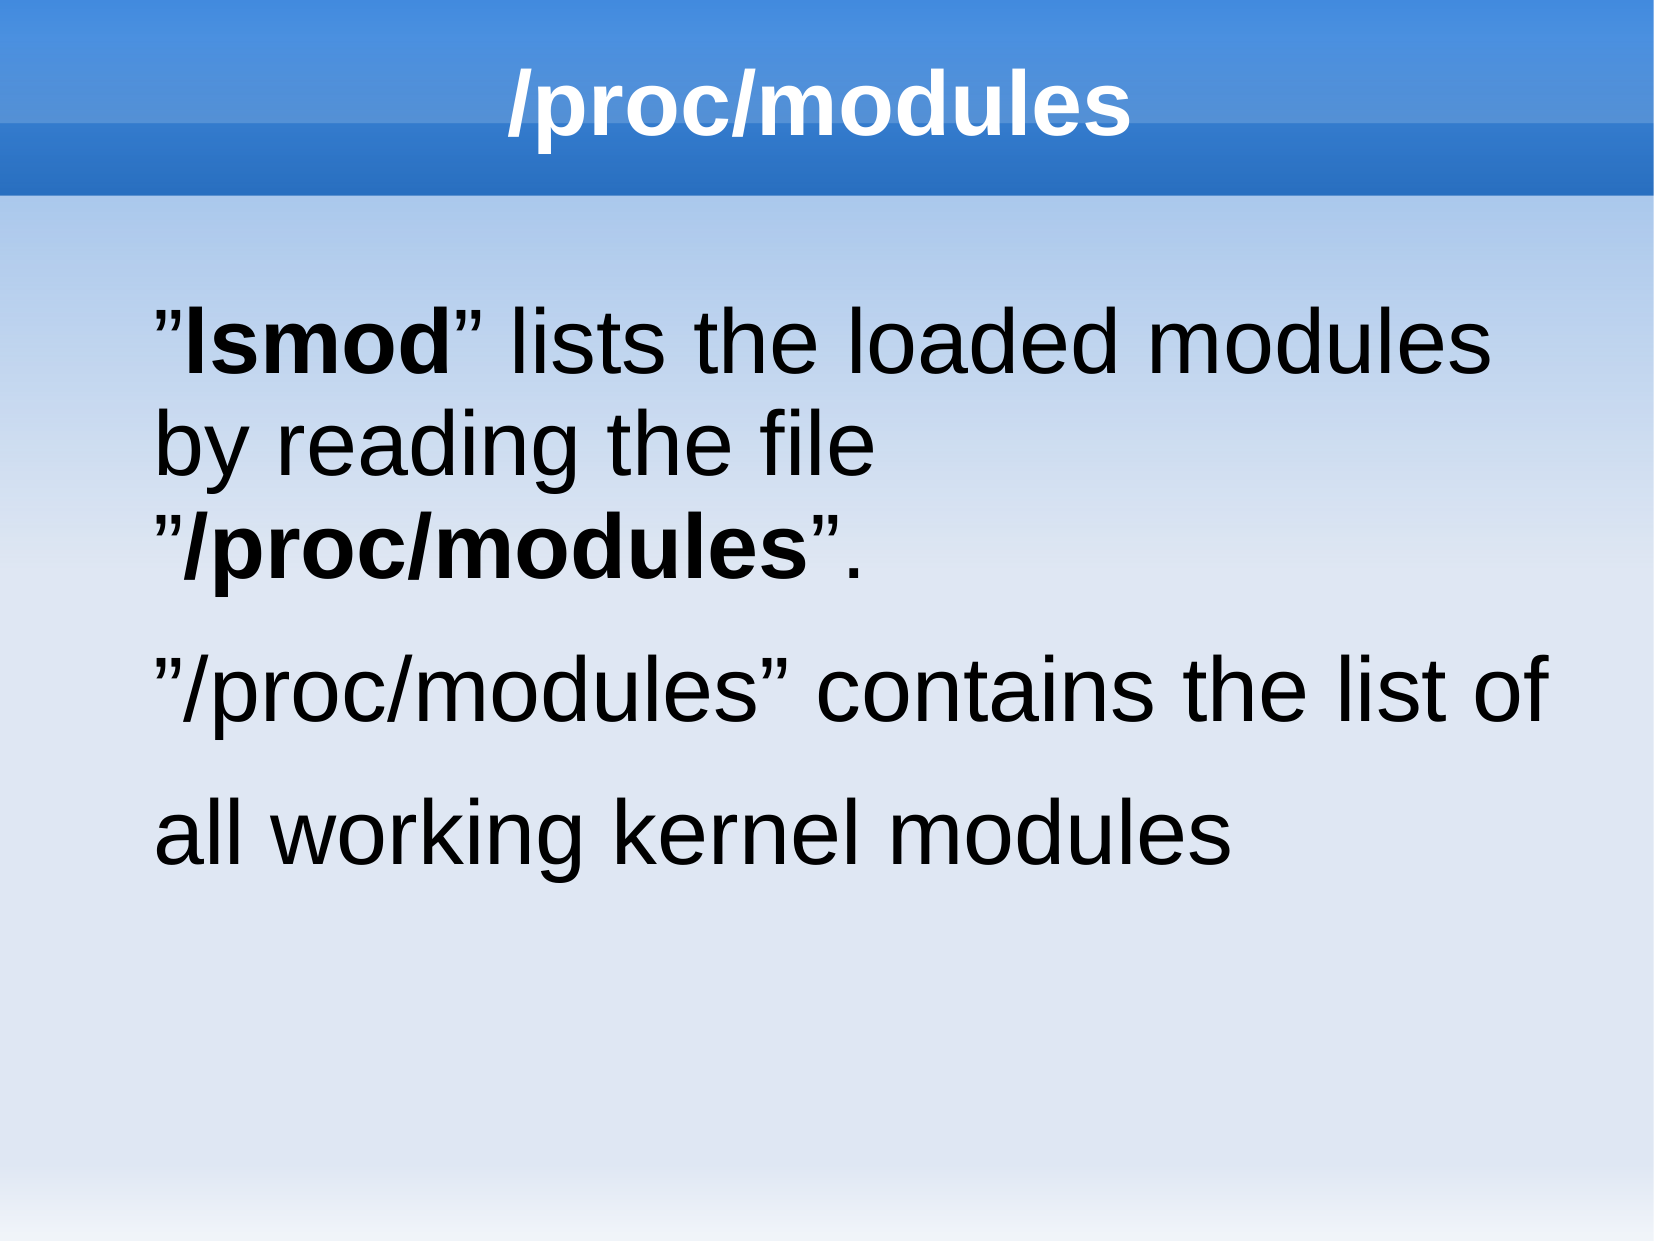

# /proc/modules
”lsmod” lists the loaded modules by reading the file ”/proc/modules”.
”/proc/modules” contains the list of
all working kernel modules